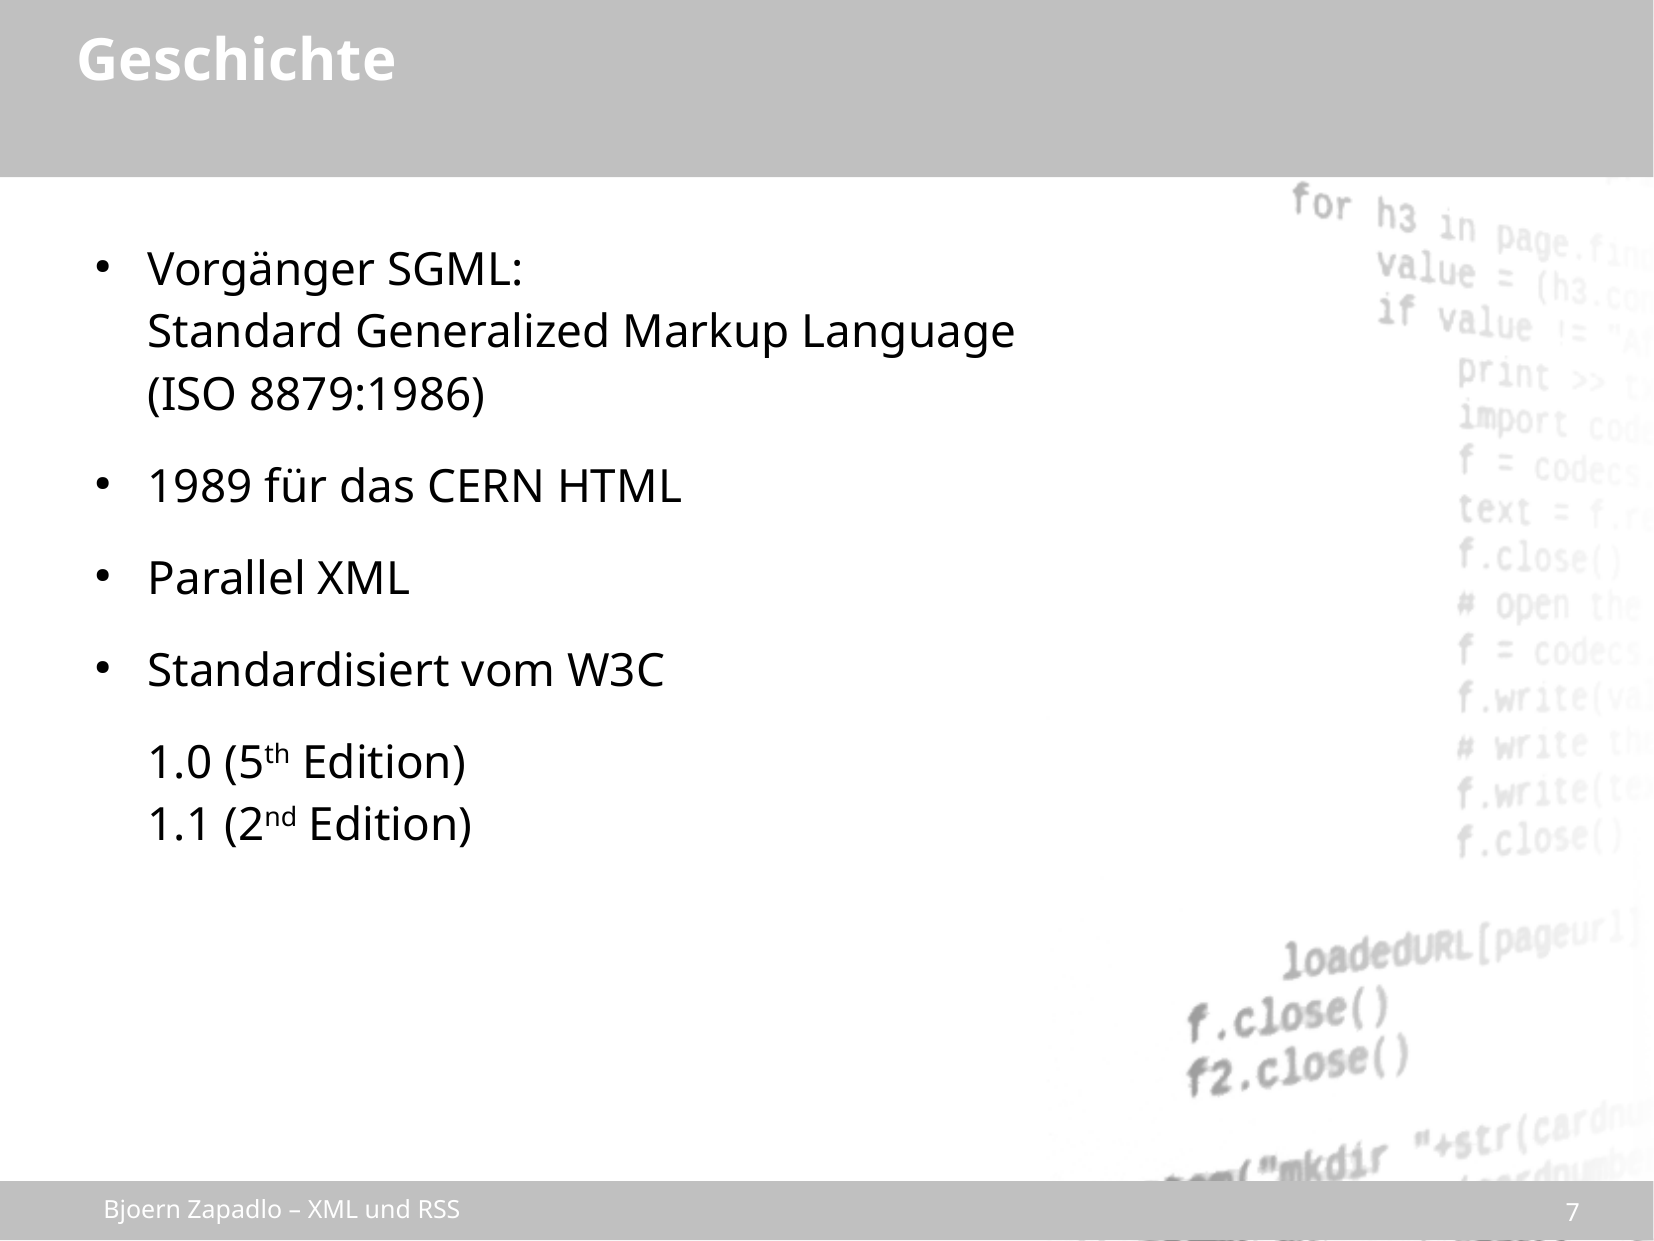

# Geschichte
Vorgänger SGML:
Standard Generalized Markup Language
(ISO 8879:1986)
1989 für das CERN HTML
Parallel XML
Standardisiert vom W3C
1.0 (5th Edition)
1.1 (2nd Edition)